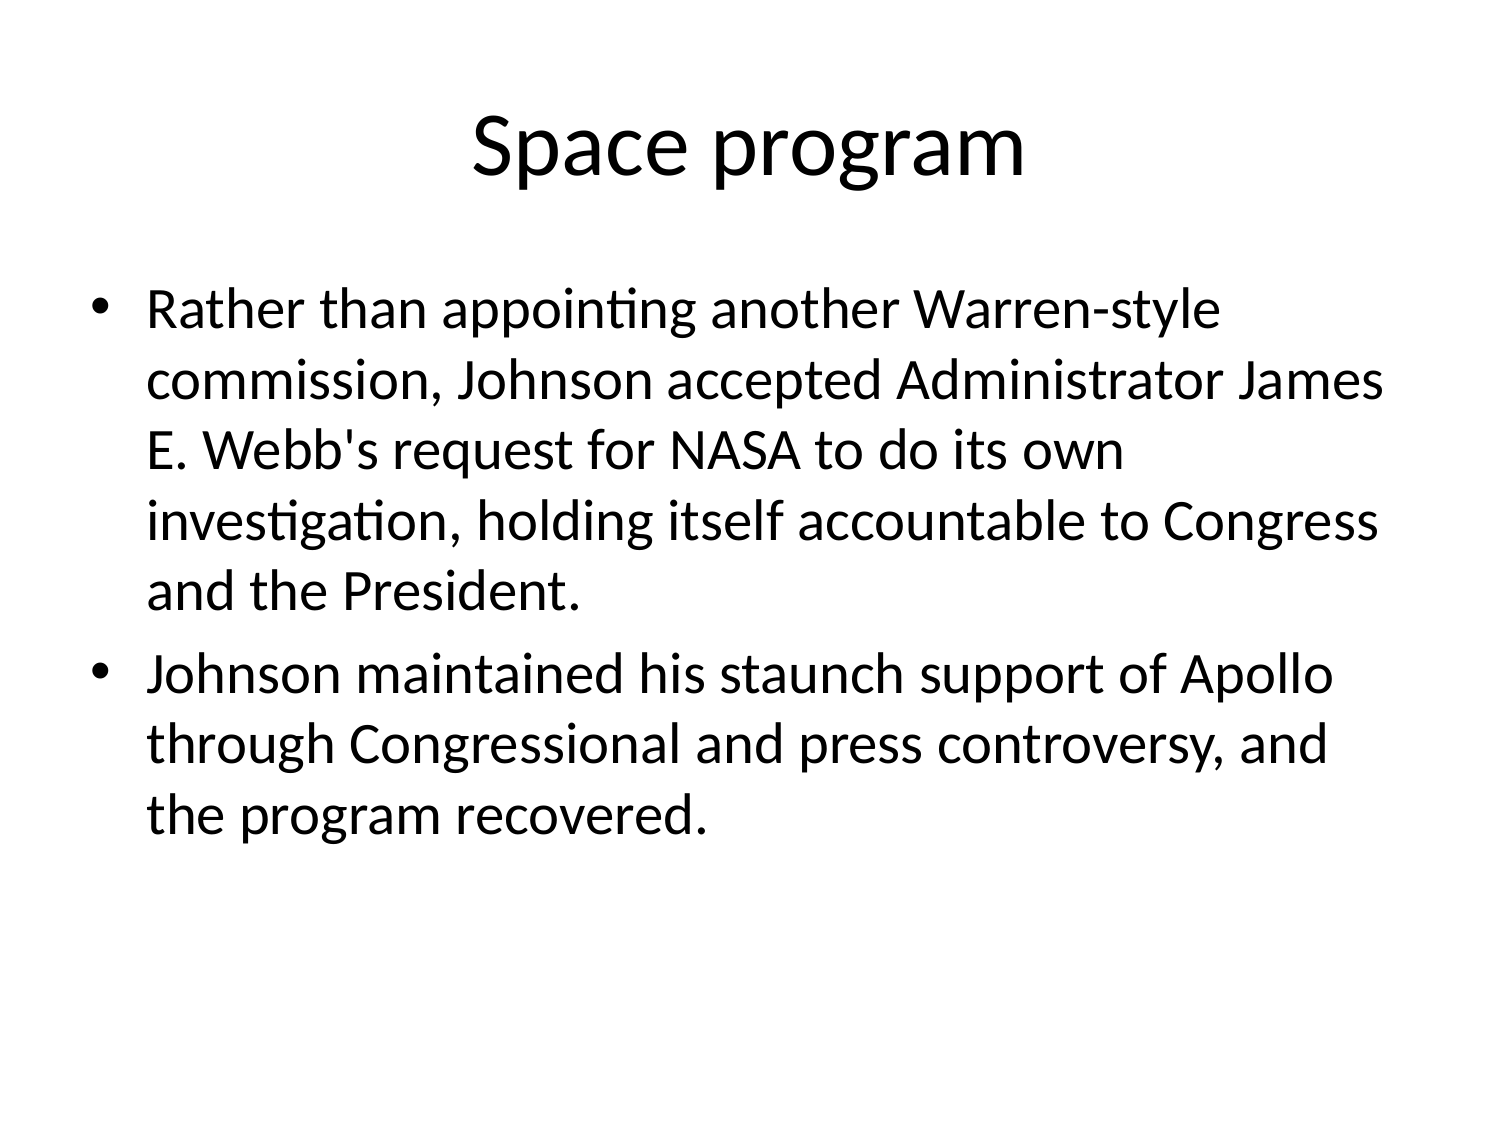

# Space program
Rather than appointing another Warren-style commission, Johnson accepted Administrator James E. Webb's request for NASA to do its own investigation, holding itself accountable to Congress and the President.
Johnson maintained his staunch support of Apollo through Congressional and press controversy, and the program recovered.